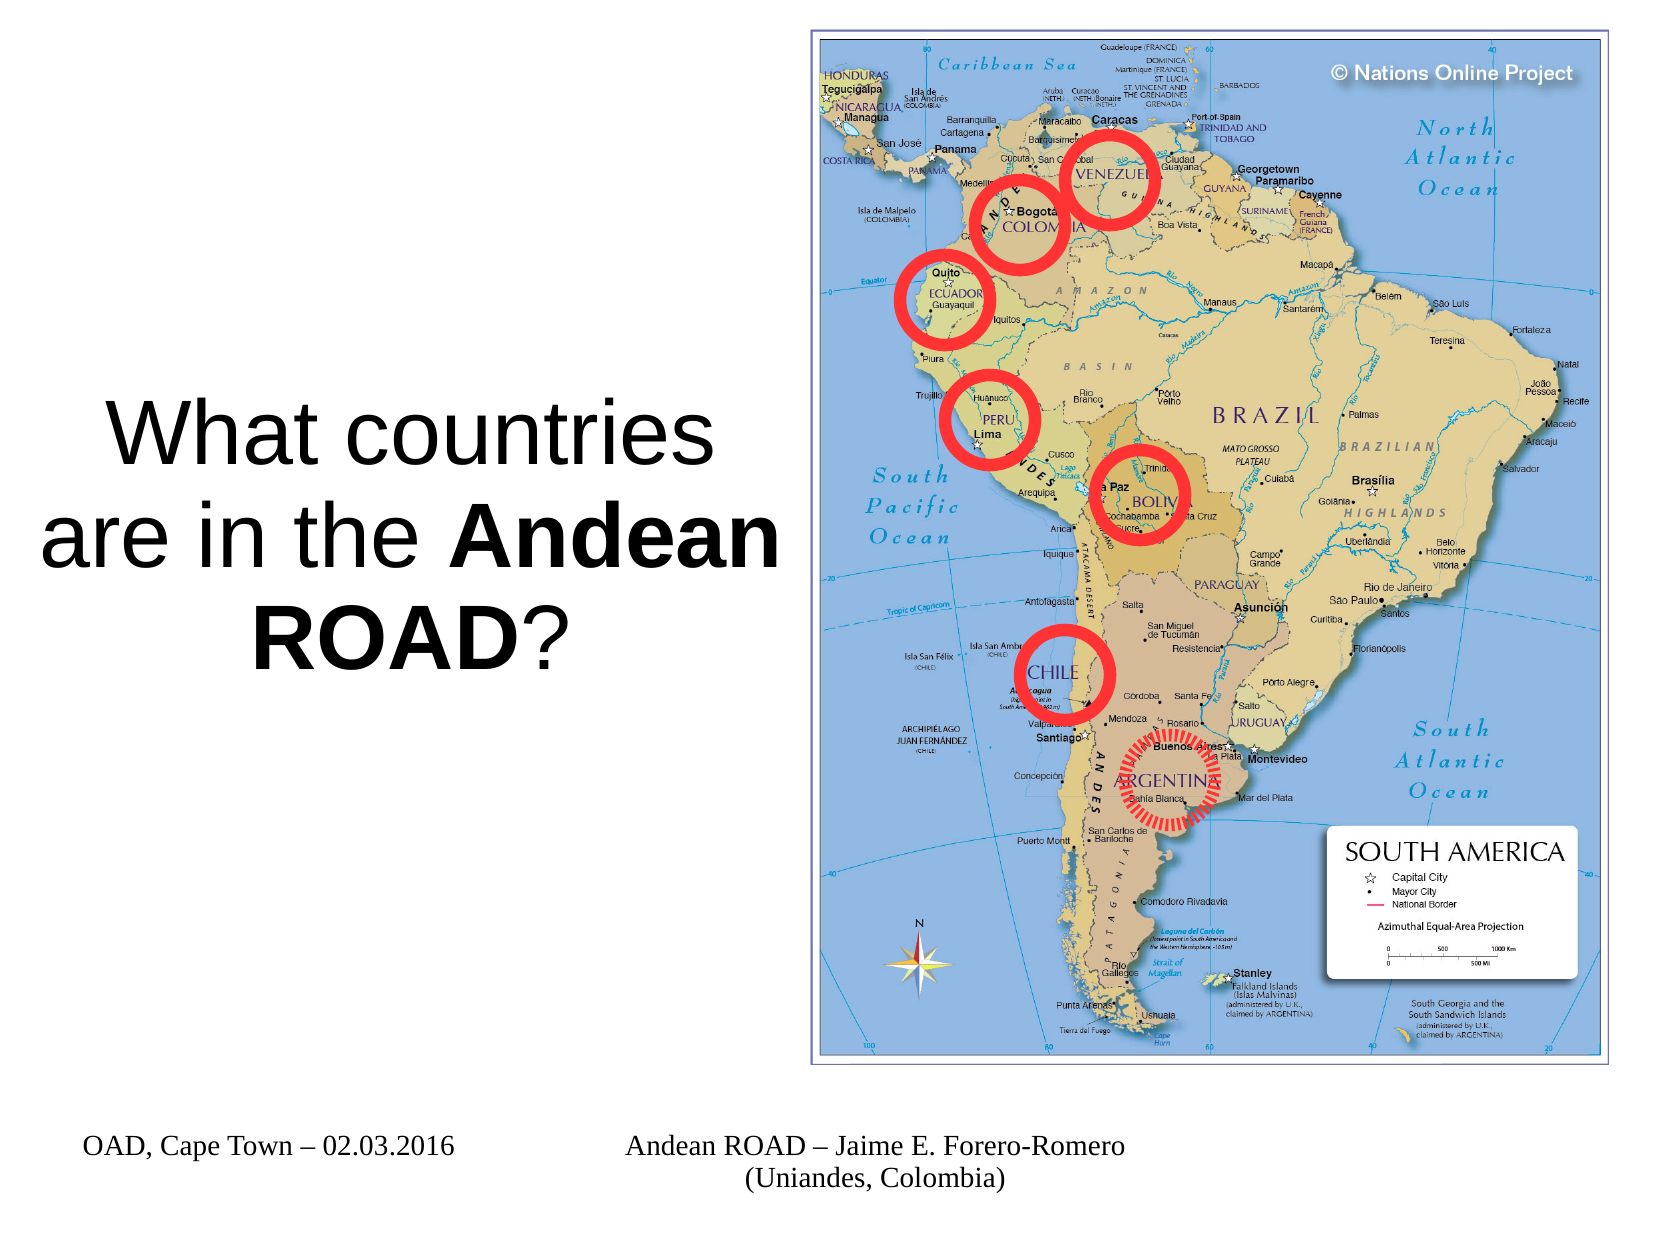

# What countries are in the Andean ROAD?